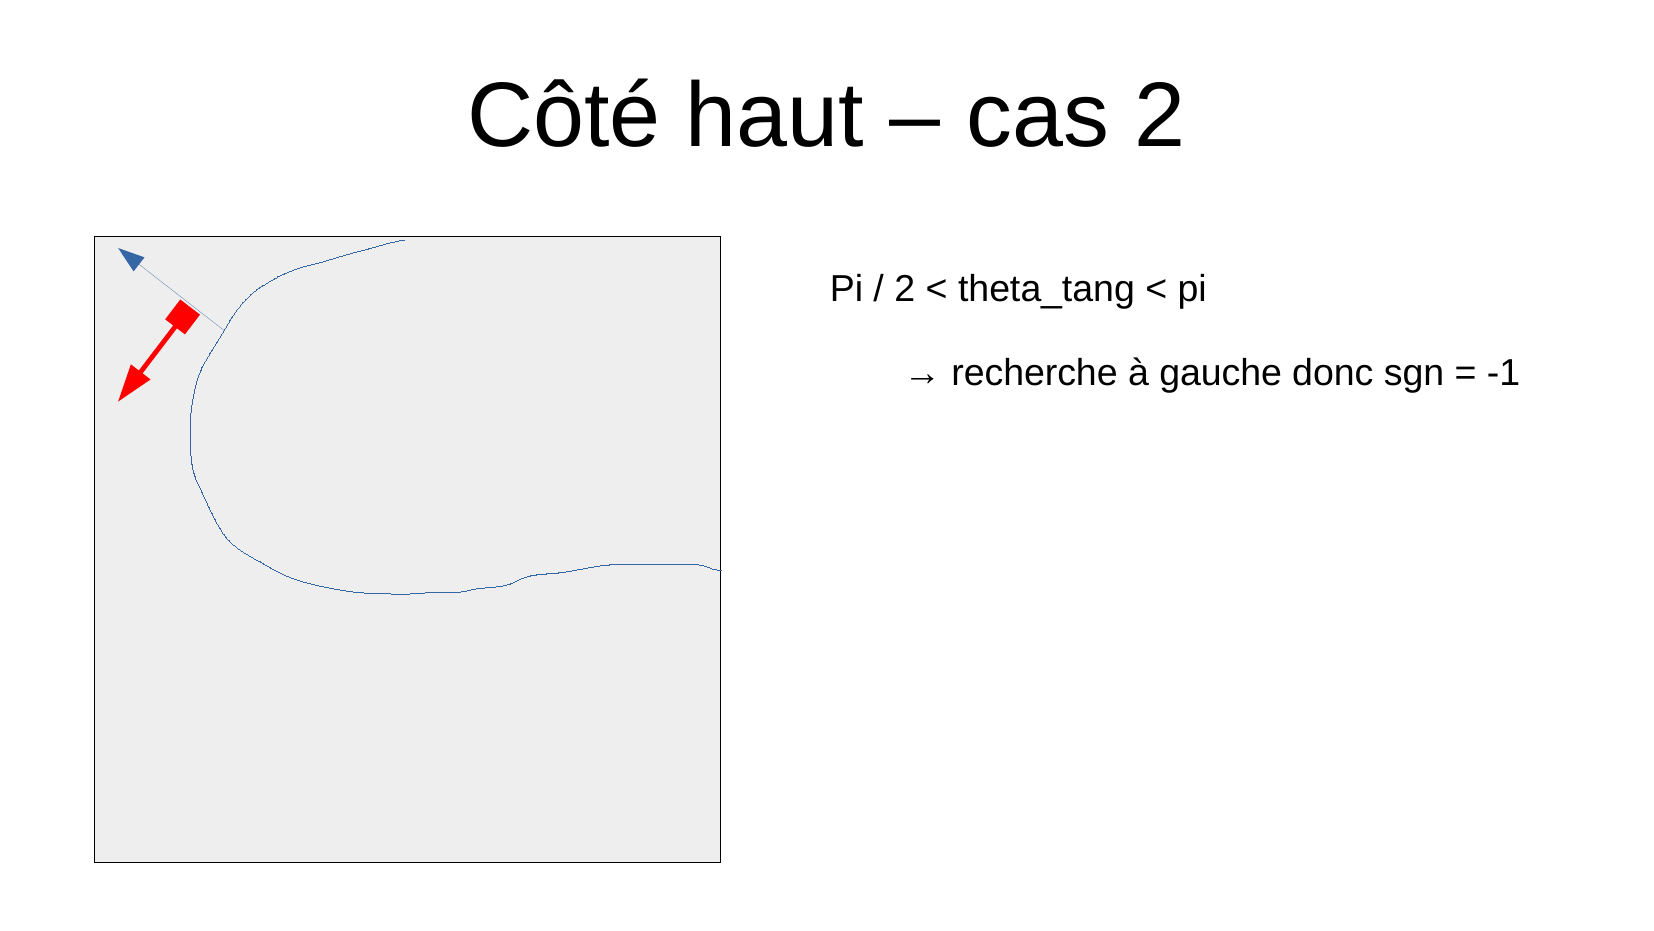

# Côté haut – cas 2
Pi / 2 < theta_tang < pi
	→ recherche à gauche donc sgn = -1